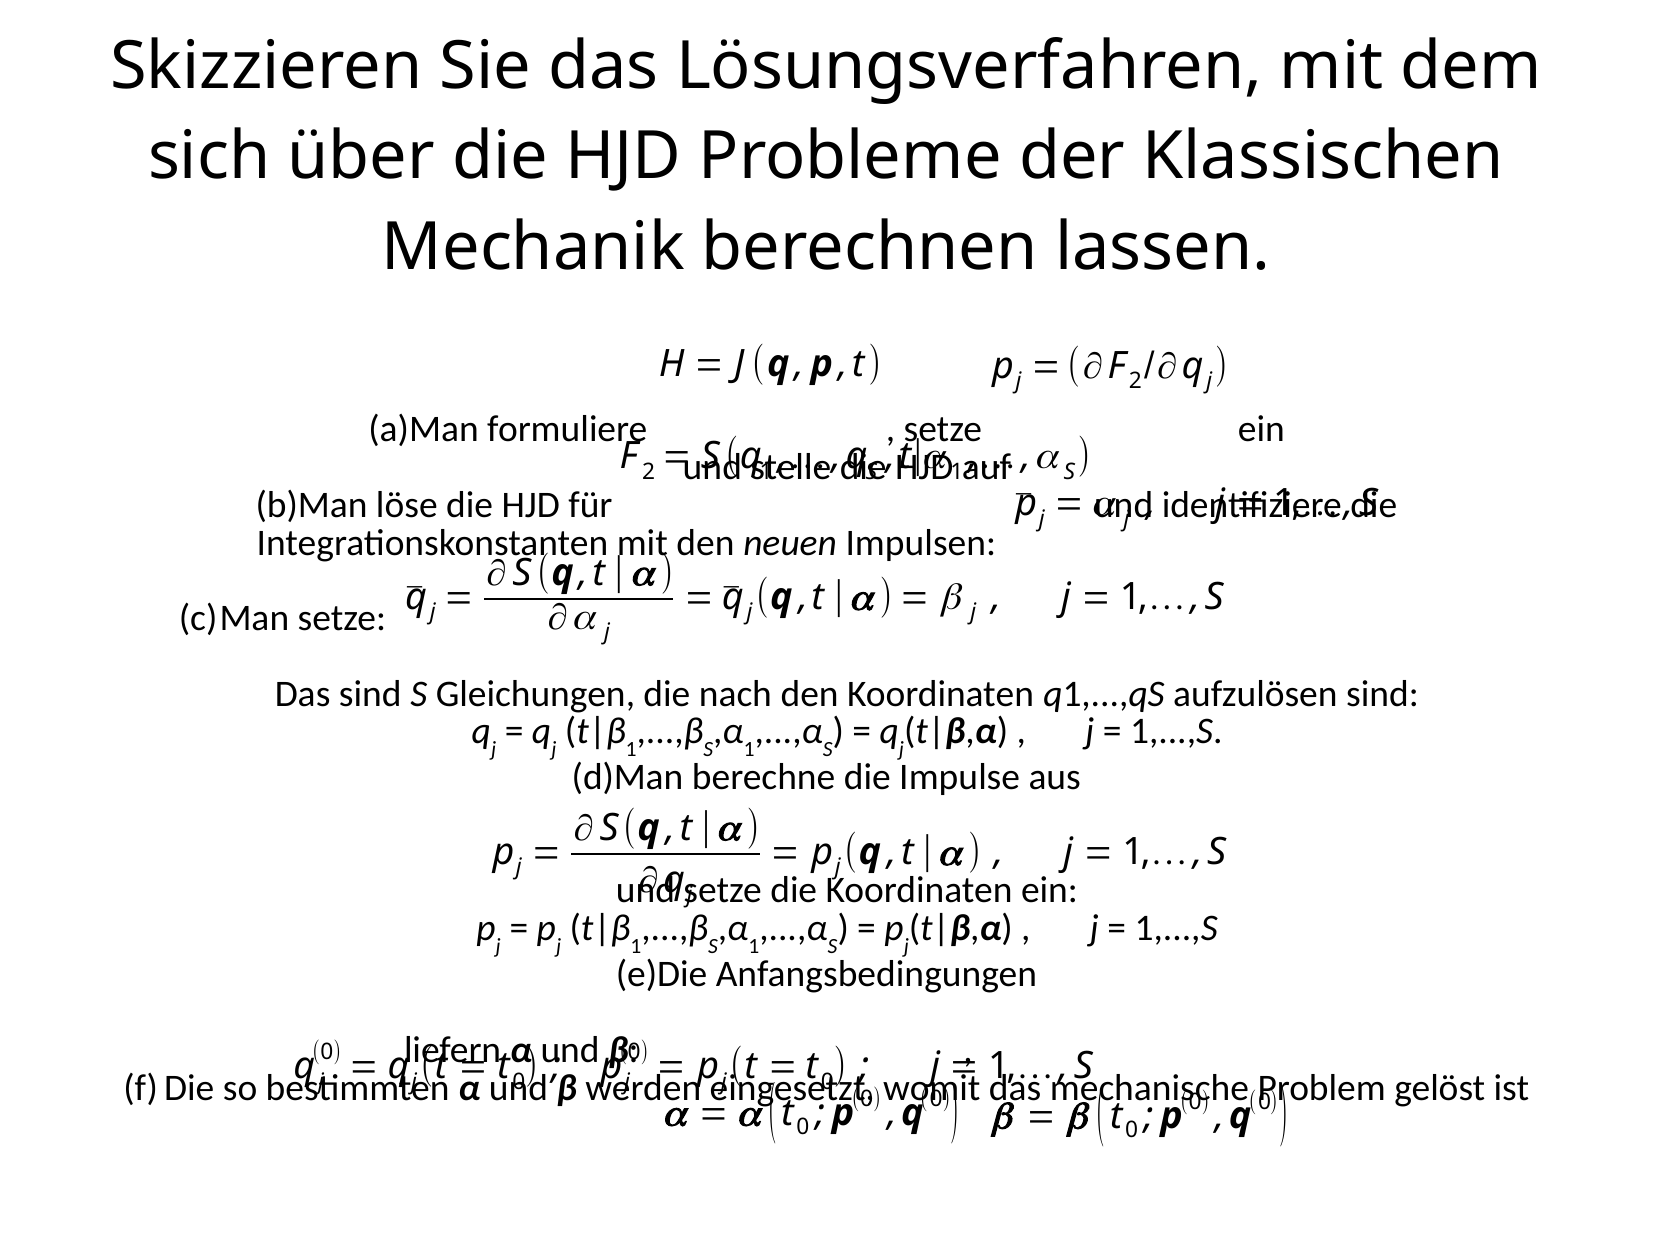

# Skizzieren Sie das Lösungsverfahren, mit dem sich über die HJD Probleme der Klassischen Mechanik berechnen lassen.
Man formuliere			 , setze				 ein
und stelle die HJD auf
Man löse die HJD für						 und identifiziere die Integrationskonstanten mit den neuen Impulsen:
Man setze:
Das sind S Gleichungen, die nach den Koordinaten q1,...,qS aufzulösen sind:
qj = qj (t|β1,...,βS,α1,...,αS) = qj(t|β,α) ,       j = 1,...,S.
Man berechne die Impulse aus
und setze die Koordinaten ein:
pj = pj (t|β1,...,βS,α1,...,αS) = pj(t|β,α) ,       j = 1,...,S
Die Anfangsbedingungen
liefern α und β:				 ,
Die so bestimmten α und β werden eingesetzt, womit das mechanische Problem gelöst ist